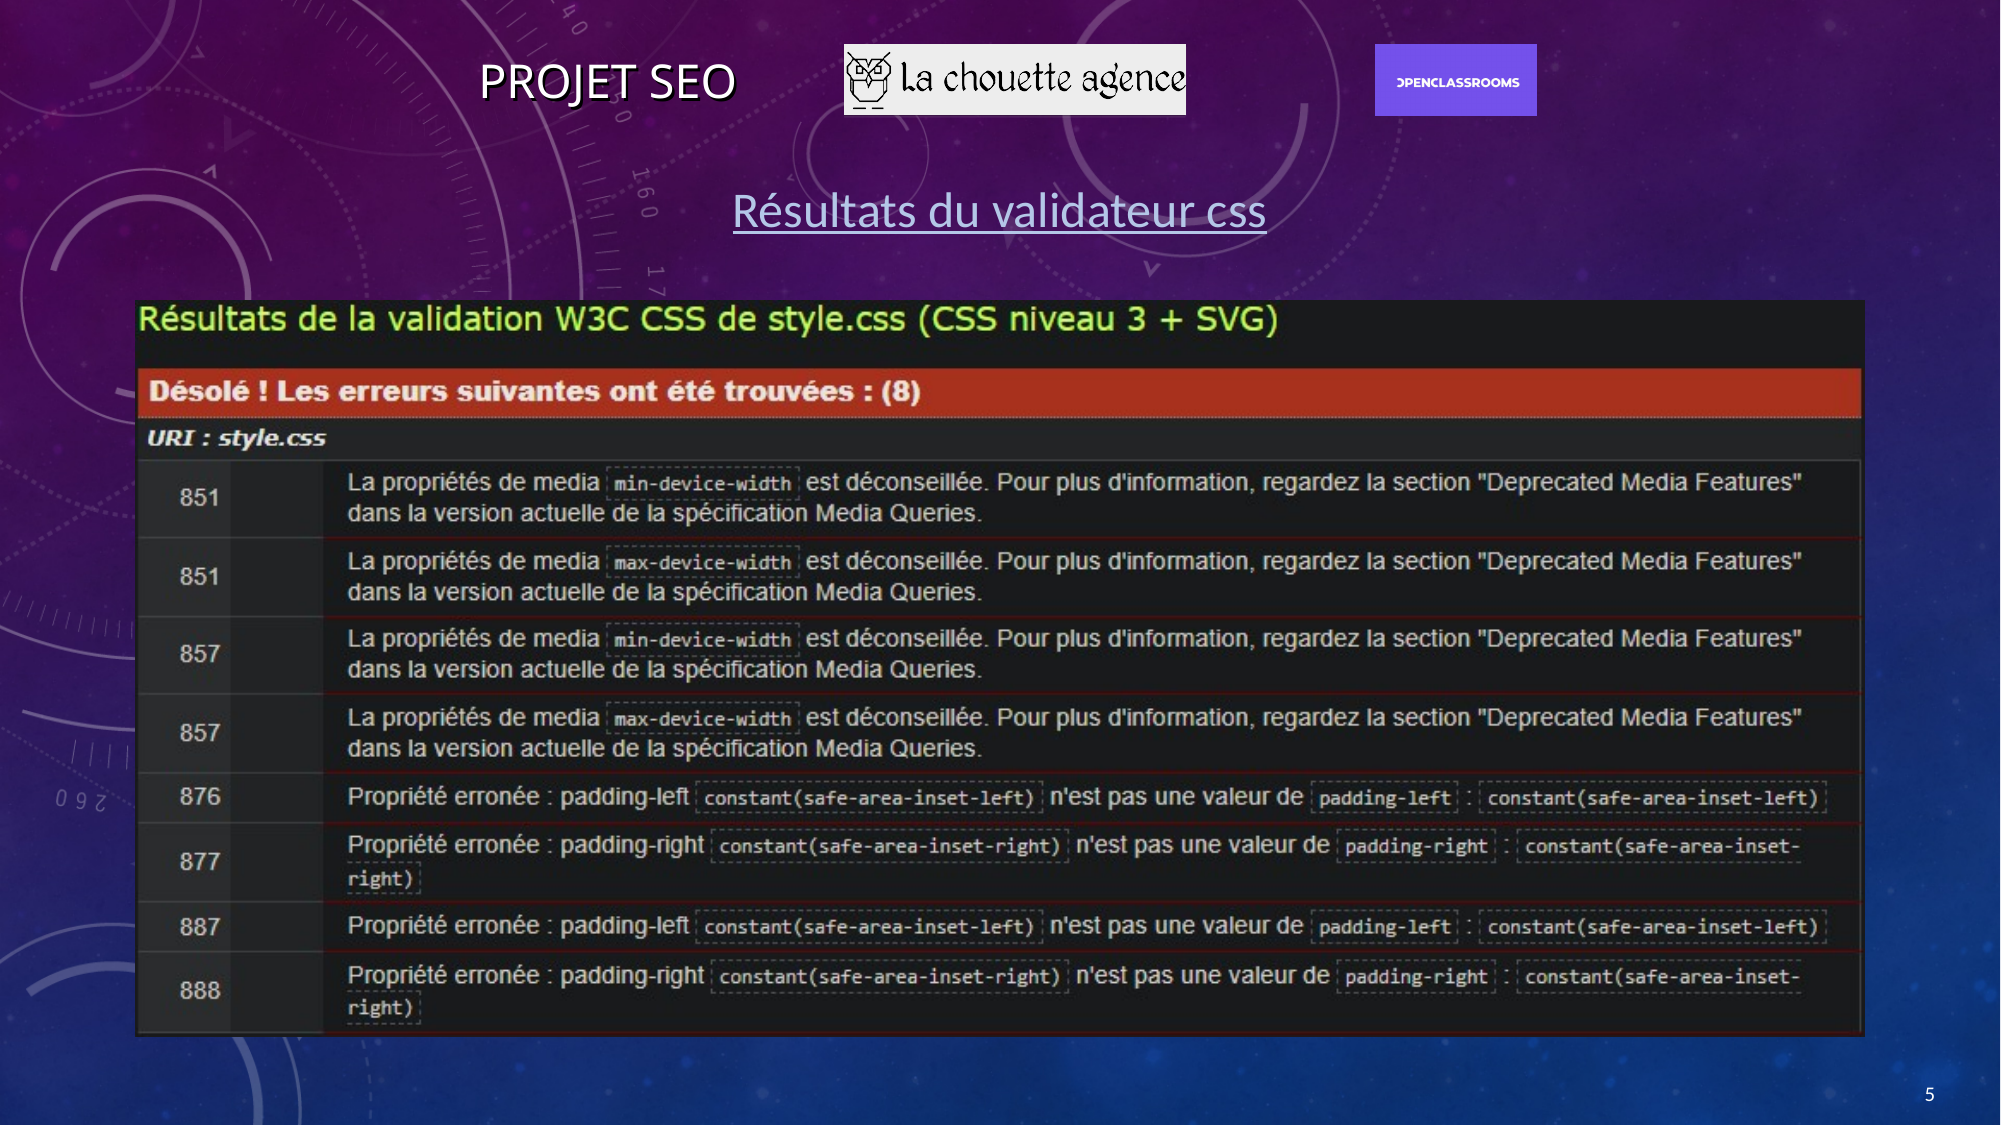

# Projet SEO					 avec
Résultats du validateur css
5